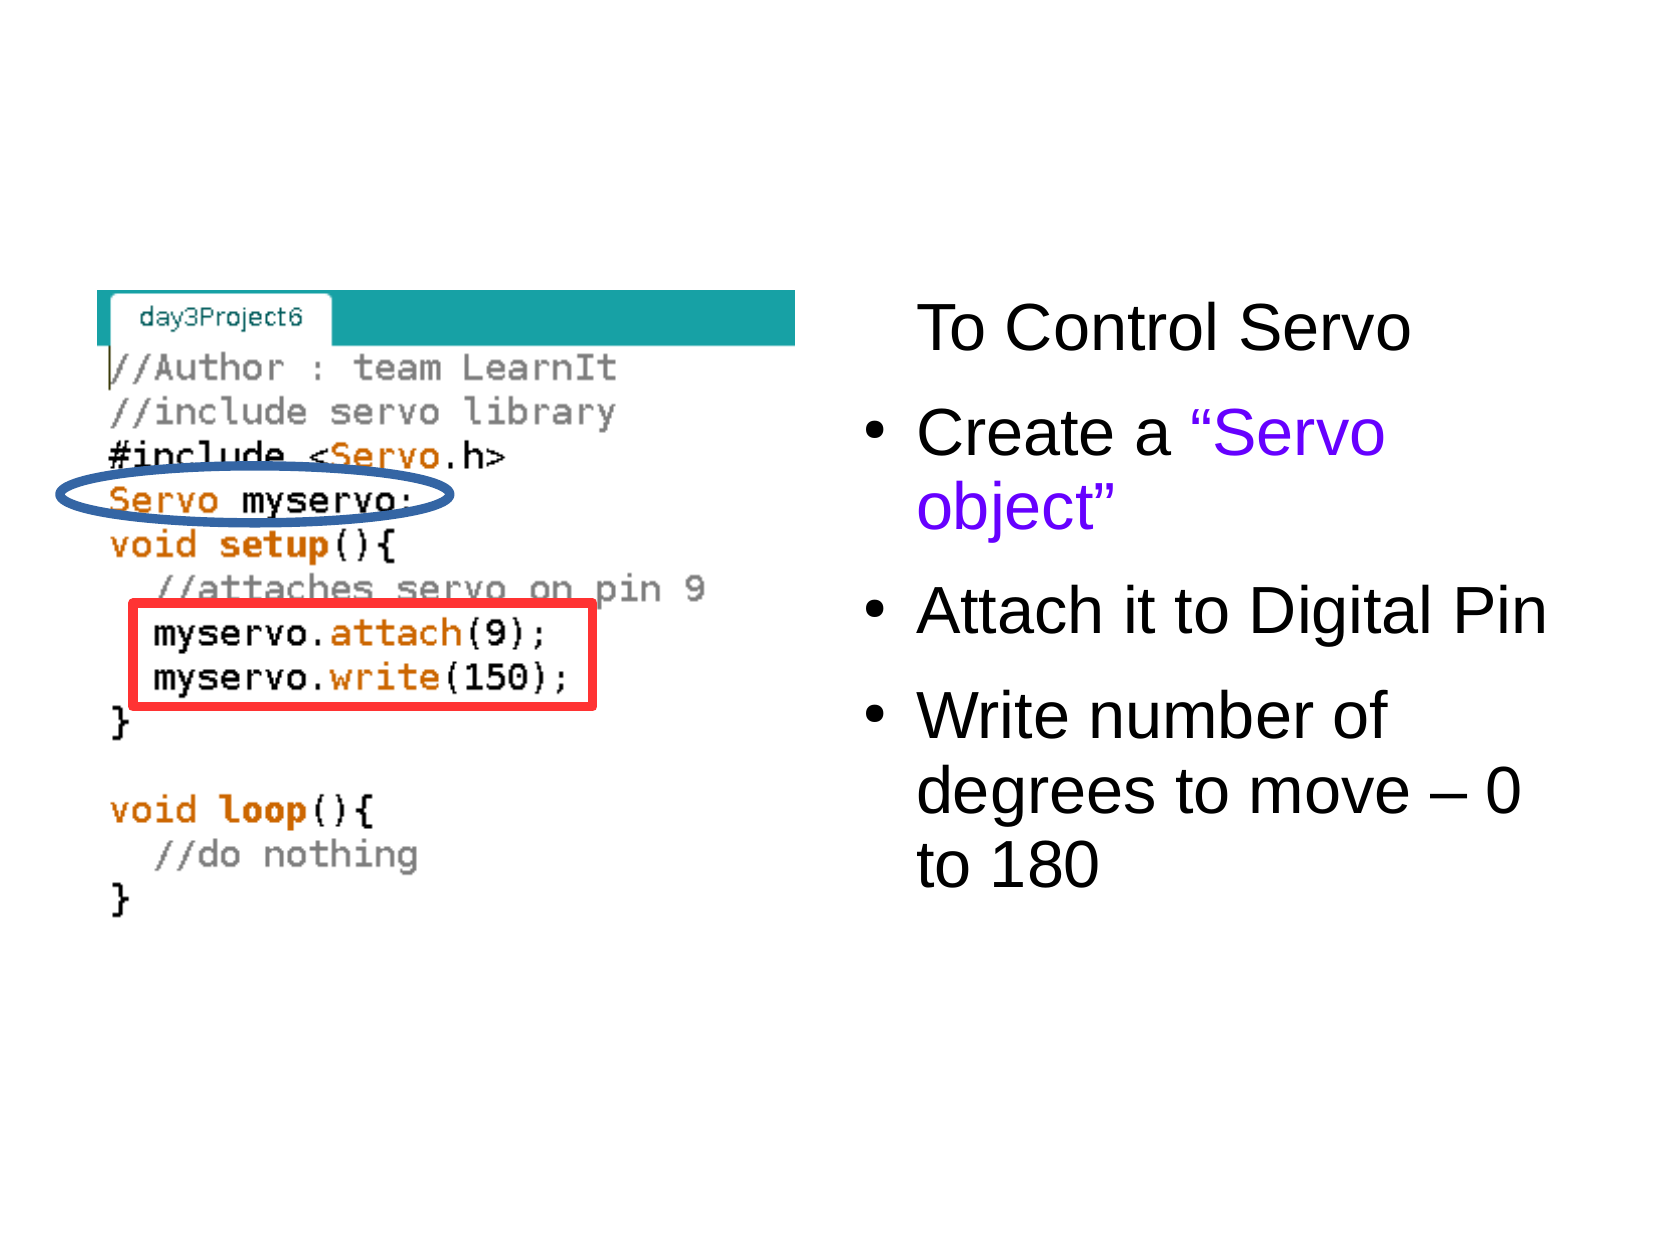

#
To Control Servo
Create a “Servo object”
Attach it to Digital Pin
Write number of degrees to move – 0 to 180